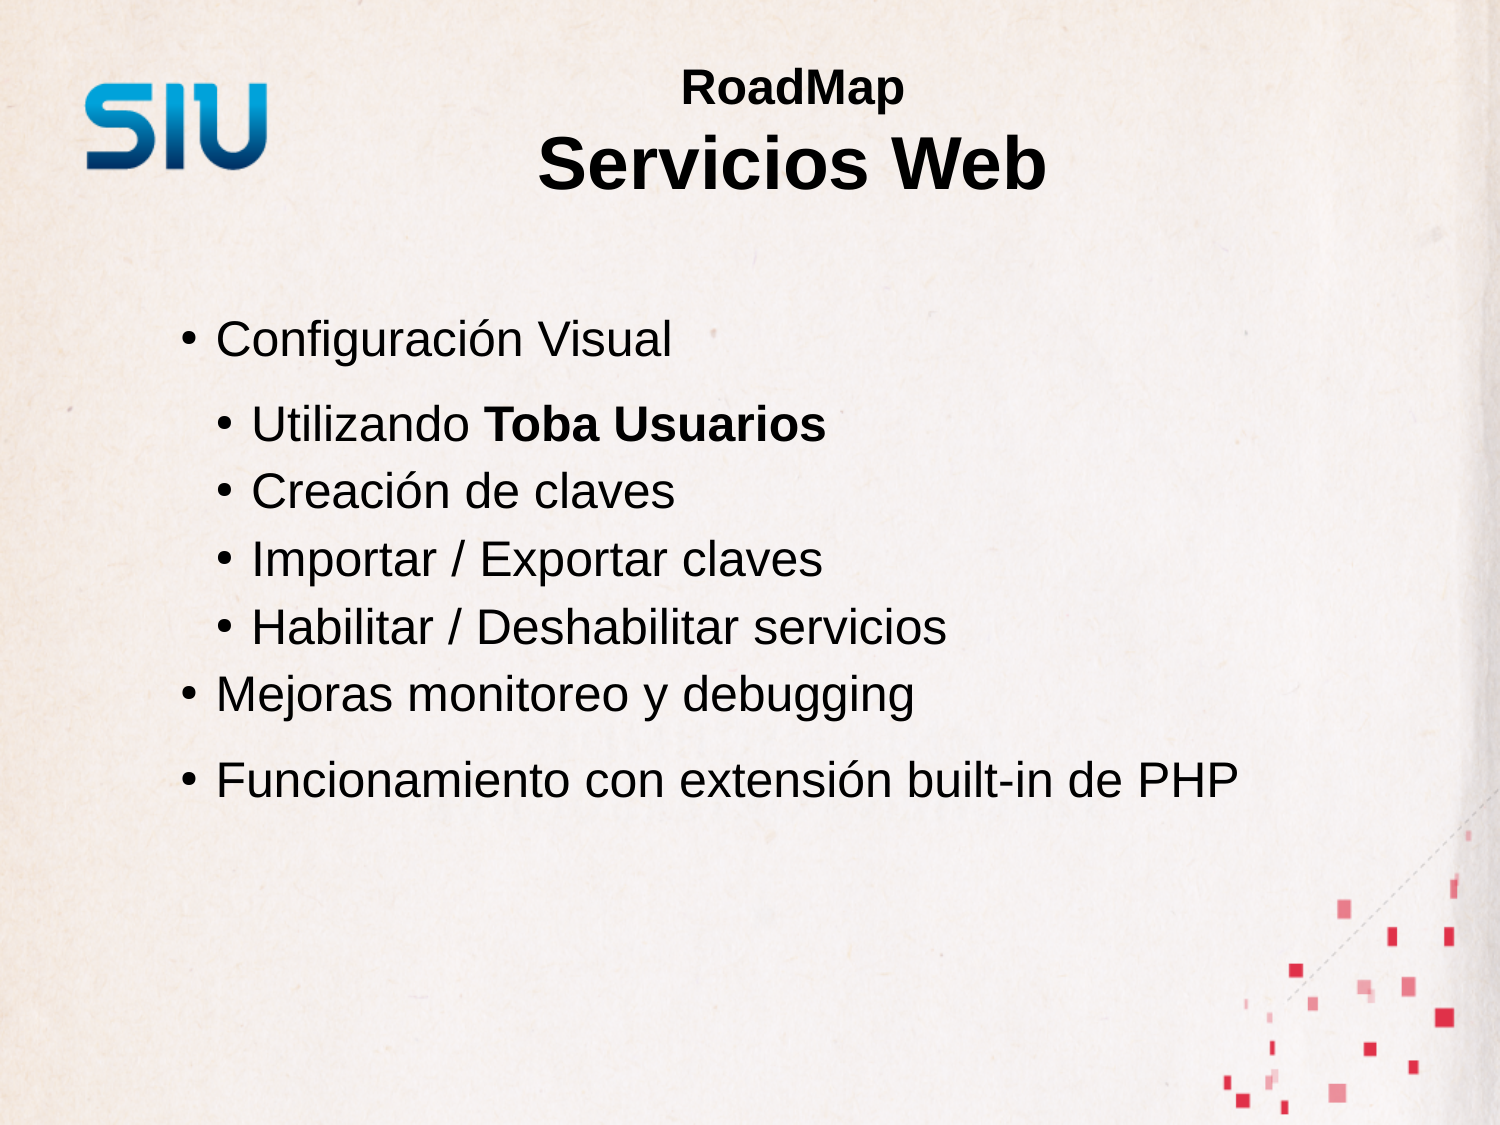

RoadMap
Servicios Web
Configuración Visual
Utilizando Toba Usuarios
Creación de claves
Importar / Exportar claves
Habilitar / Deshabilitar servicios
Mejoras monitoreo y debugging
Funcionamiento con extensión built-in de PHP